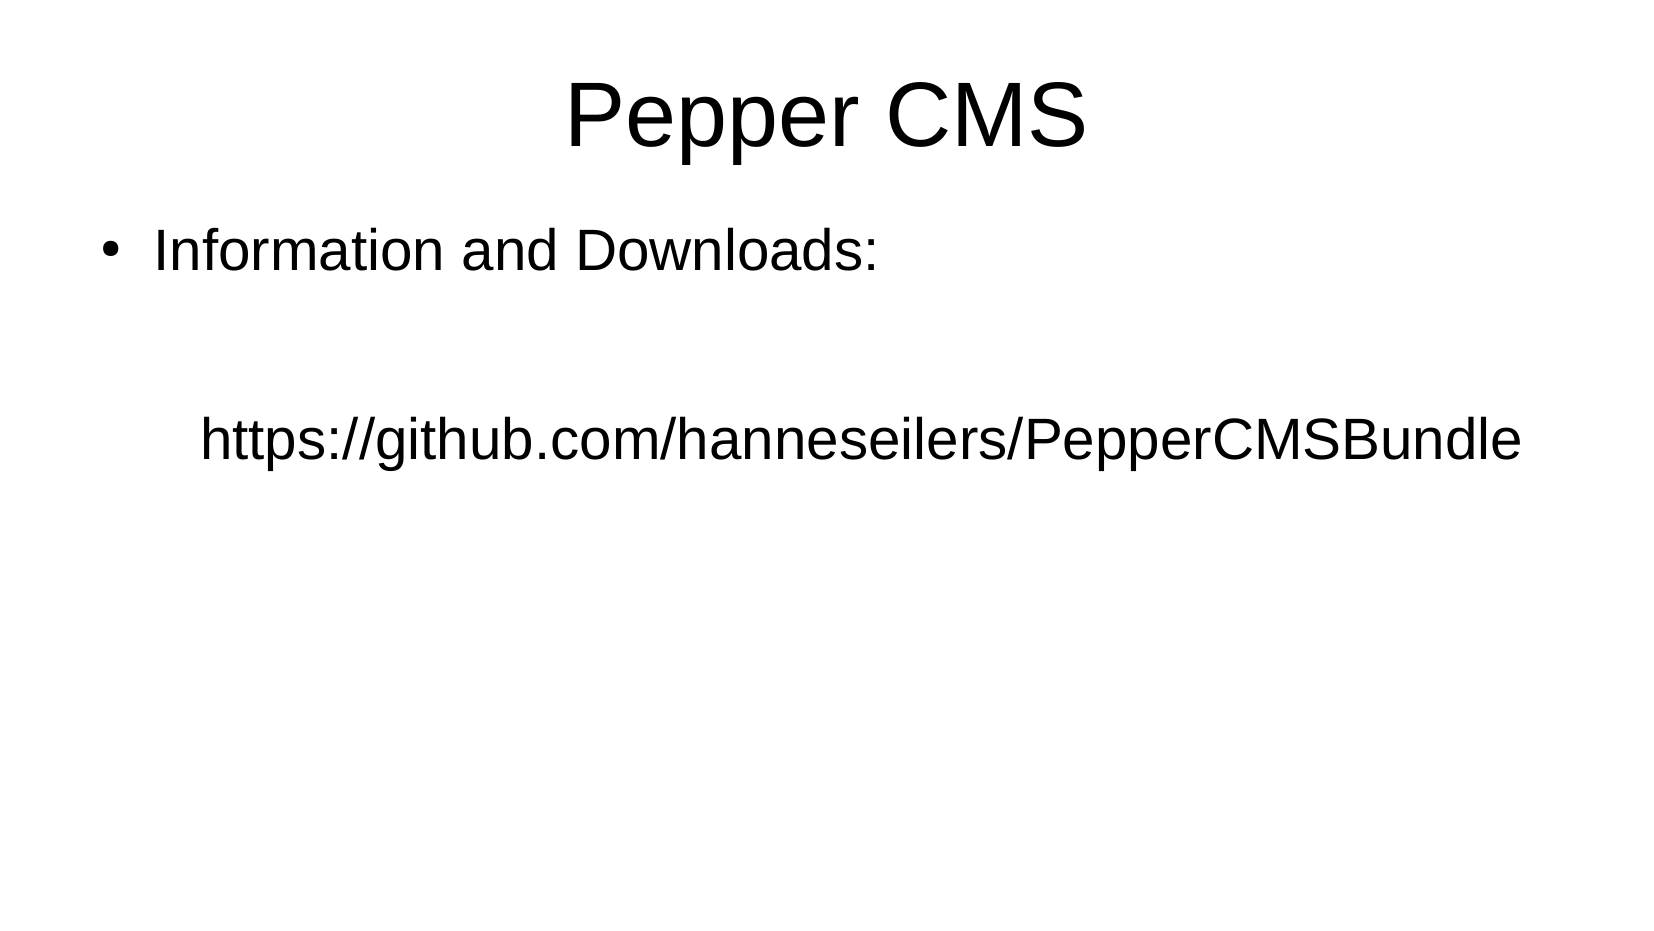

# Pepper CMS
Information and Downloads:
https://github.com/hanneseilers/PepperCMSBundle